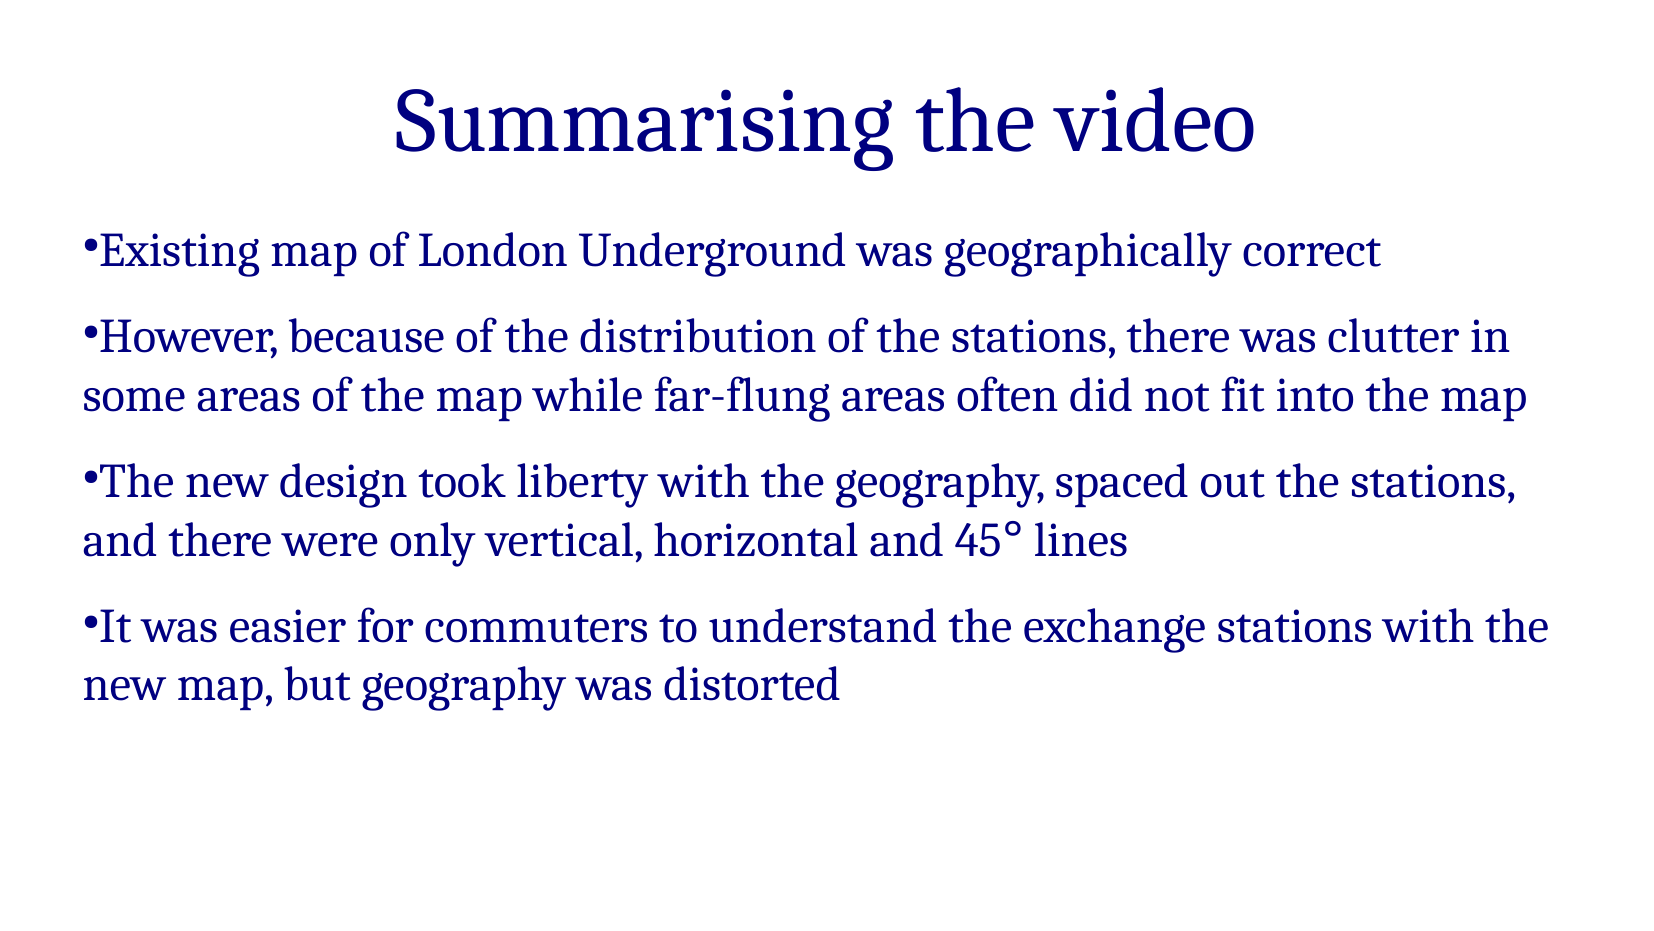

# Summarising the video
Existing map of London Underground was geographically correct
However, because of the distribution of the stations, there was clutter in some areas of the map while far-flung areas often did not fit into the map
The new design took liberty with the geography, spaced out the stations, and there were only vertical, horizontal and 45° lines
It was easier for commuters to understand the exchange stations with the new map, but geography was distorted